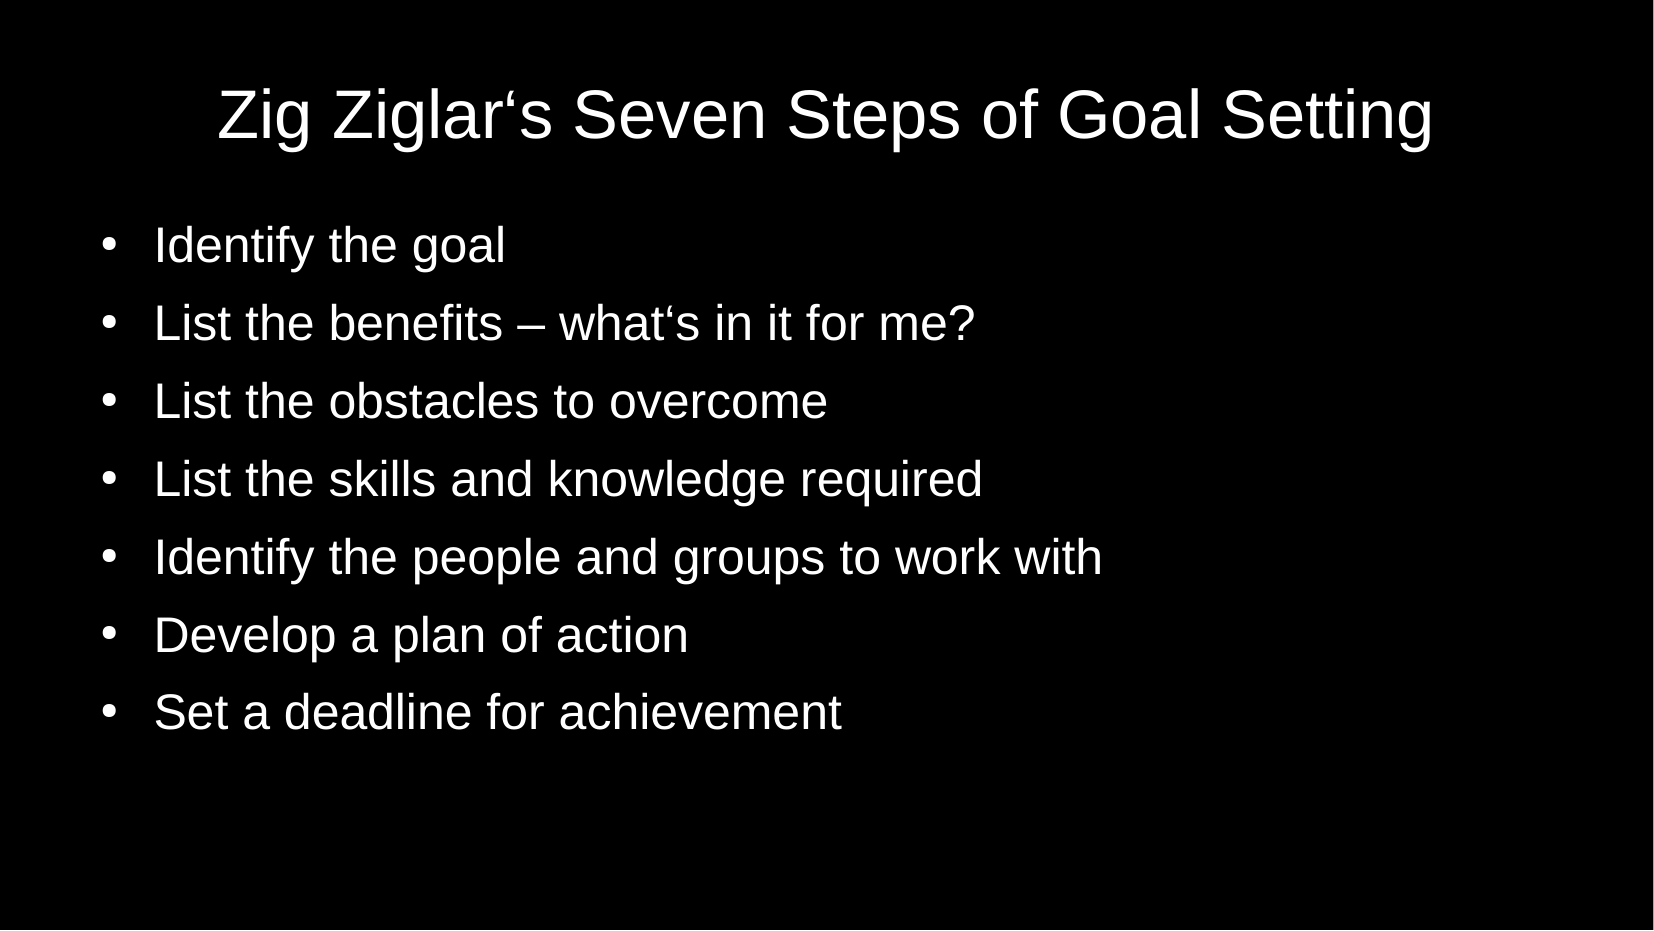

# Zig Ziglar‘s Seven Steps of Goal Setting
Identify the goal
List the benefits – what‘s in it for me?
List the obstacles to overcome
List the skills and knowledge required
Identify the people and groups to work with
Develop a plan of action
Set a deadline for achievement